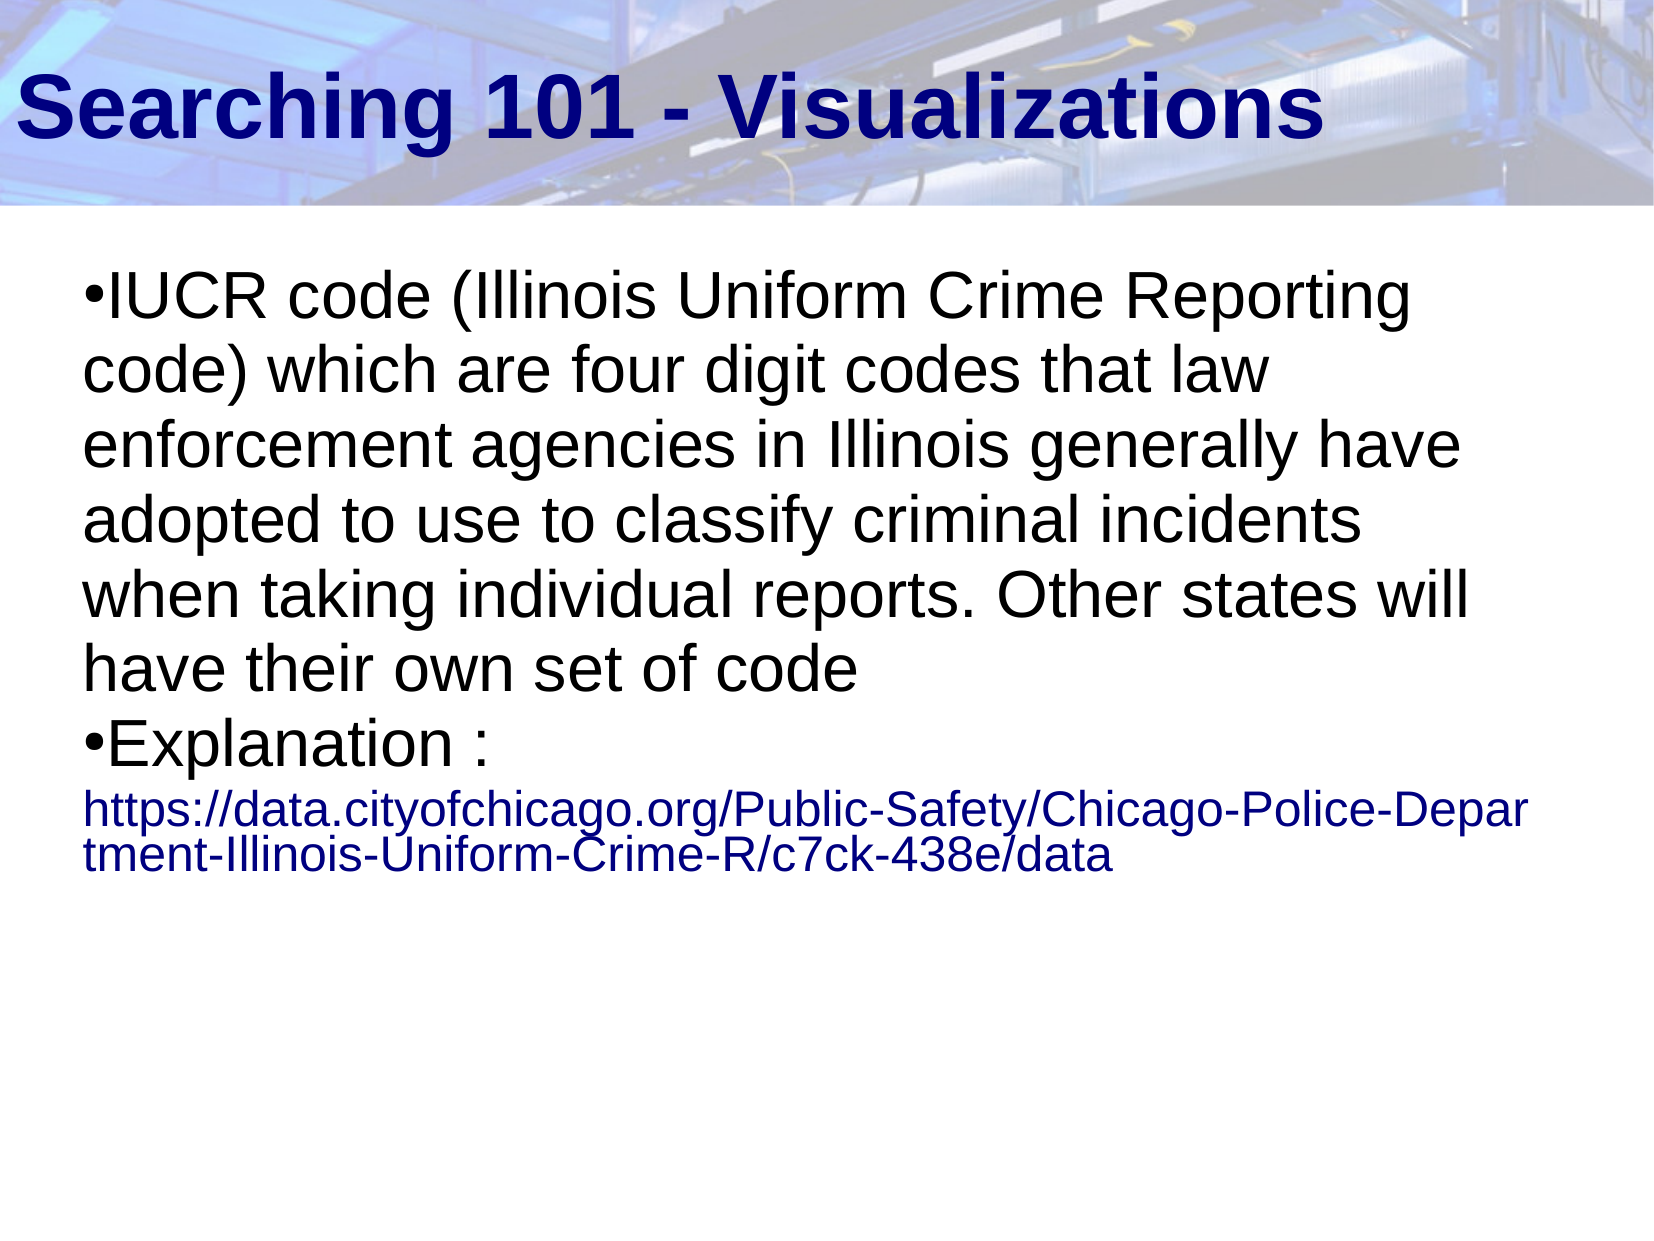

# Searching 101 - Visualizations
IUCR code (Illinois Uniform Crime Reporting code) which are four digit codes that law enforcement agencies in Illinois generally have adopted to use to classify criminal incidents when taking individual reports. Other states will have their own set of code
Explanation : https://data.cityofchicago.org/Public-Safety/Chicago-Police-Department-Illinois-Uniform-Crime-R/c7ck-438e/data